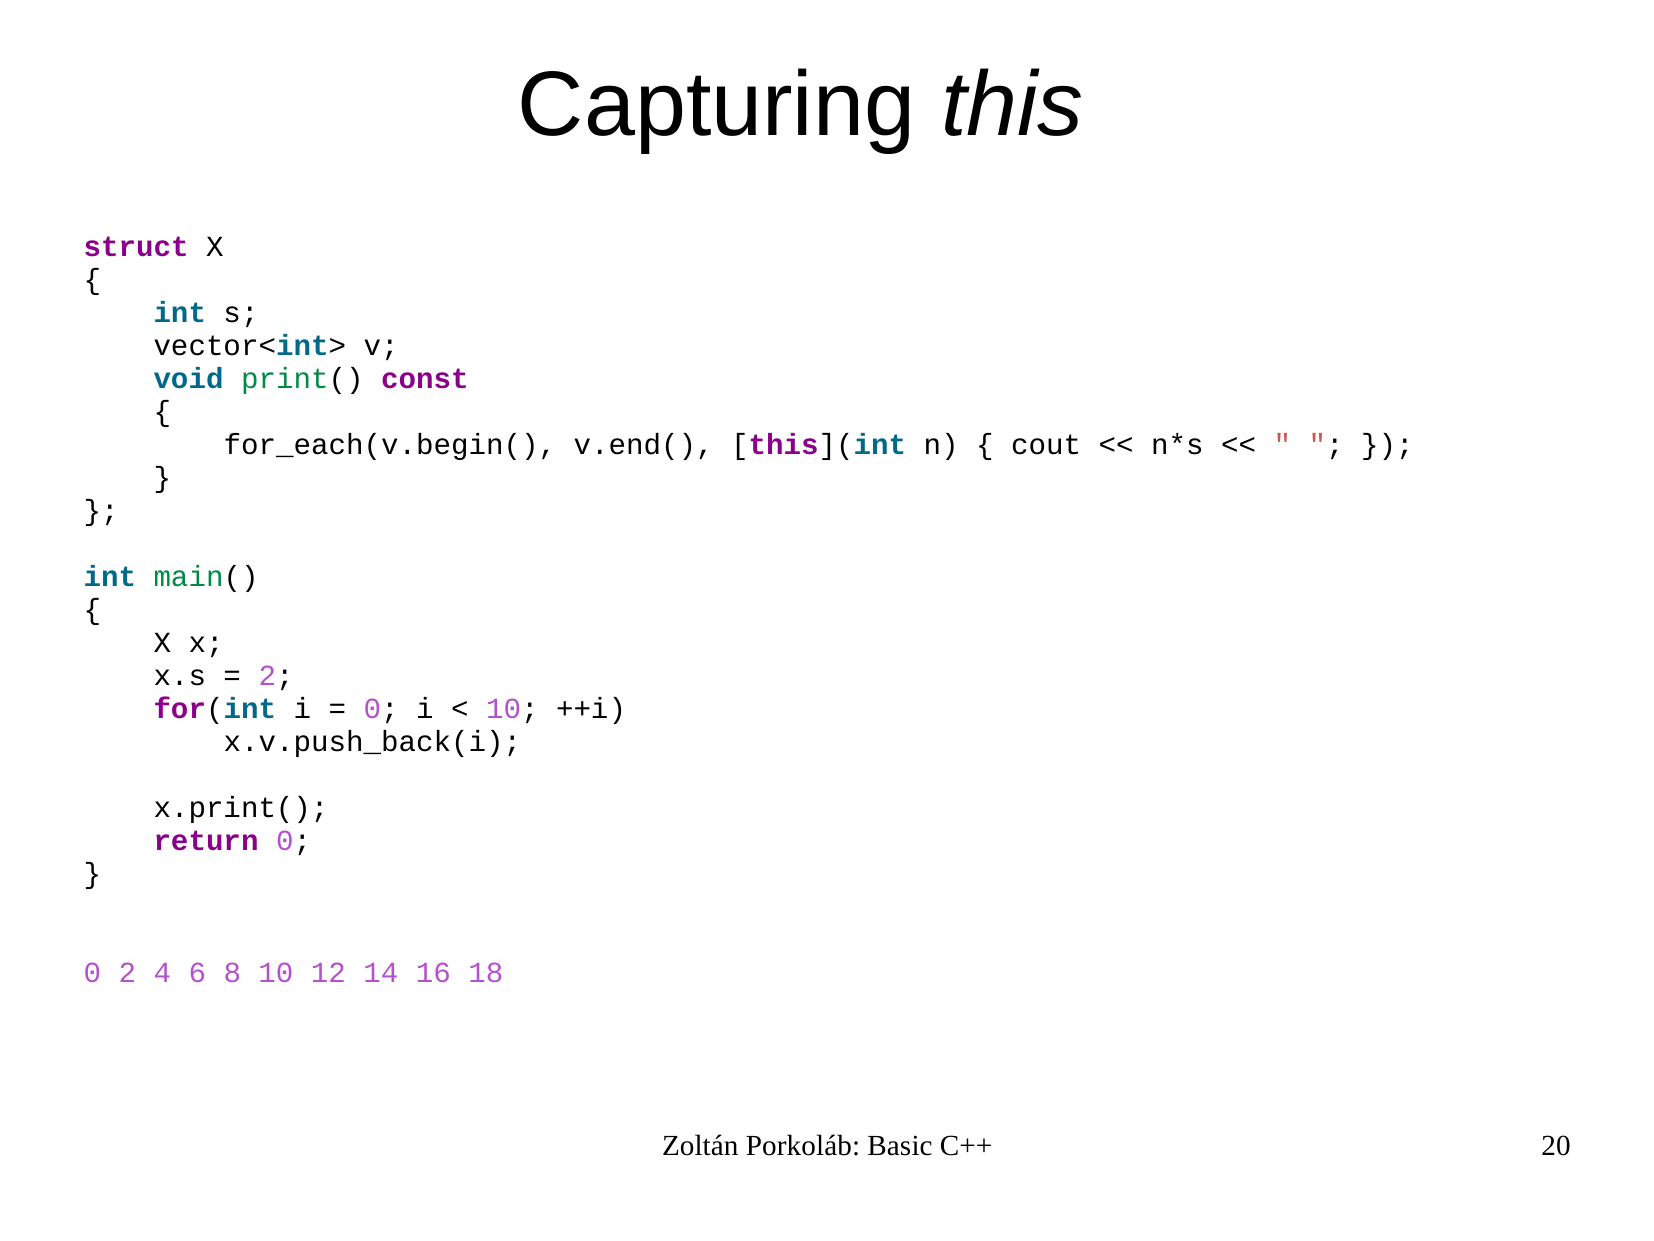

# Capturing this
struct X
{
 int s;
 vector<int> v;
 void print() const
 {
 for_each(v.begin(), v.end(), [this](int n) { cout << n*s << " "; });
 }
};
int main()
{
 X x;
 x.s = 2;
 for(int i = 0; i < 10; ++i)
 x.v.push_back(i);
 x.print();
 return 0;
}
0 2 4 6 8 10 12 14 16 18
Zoltán Porkoláb: Basic C++
20